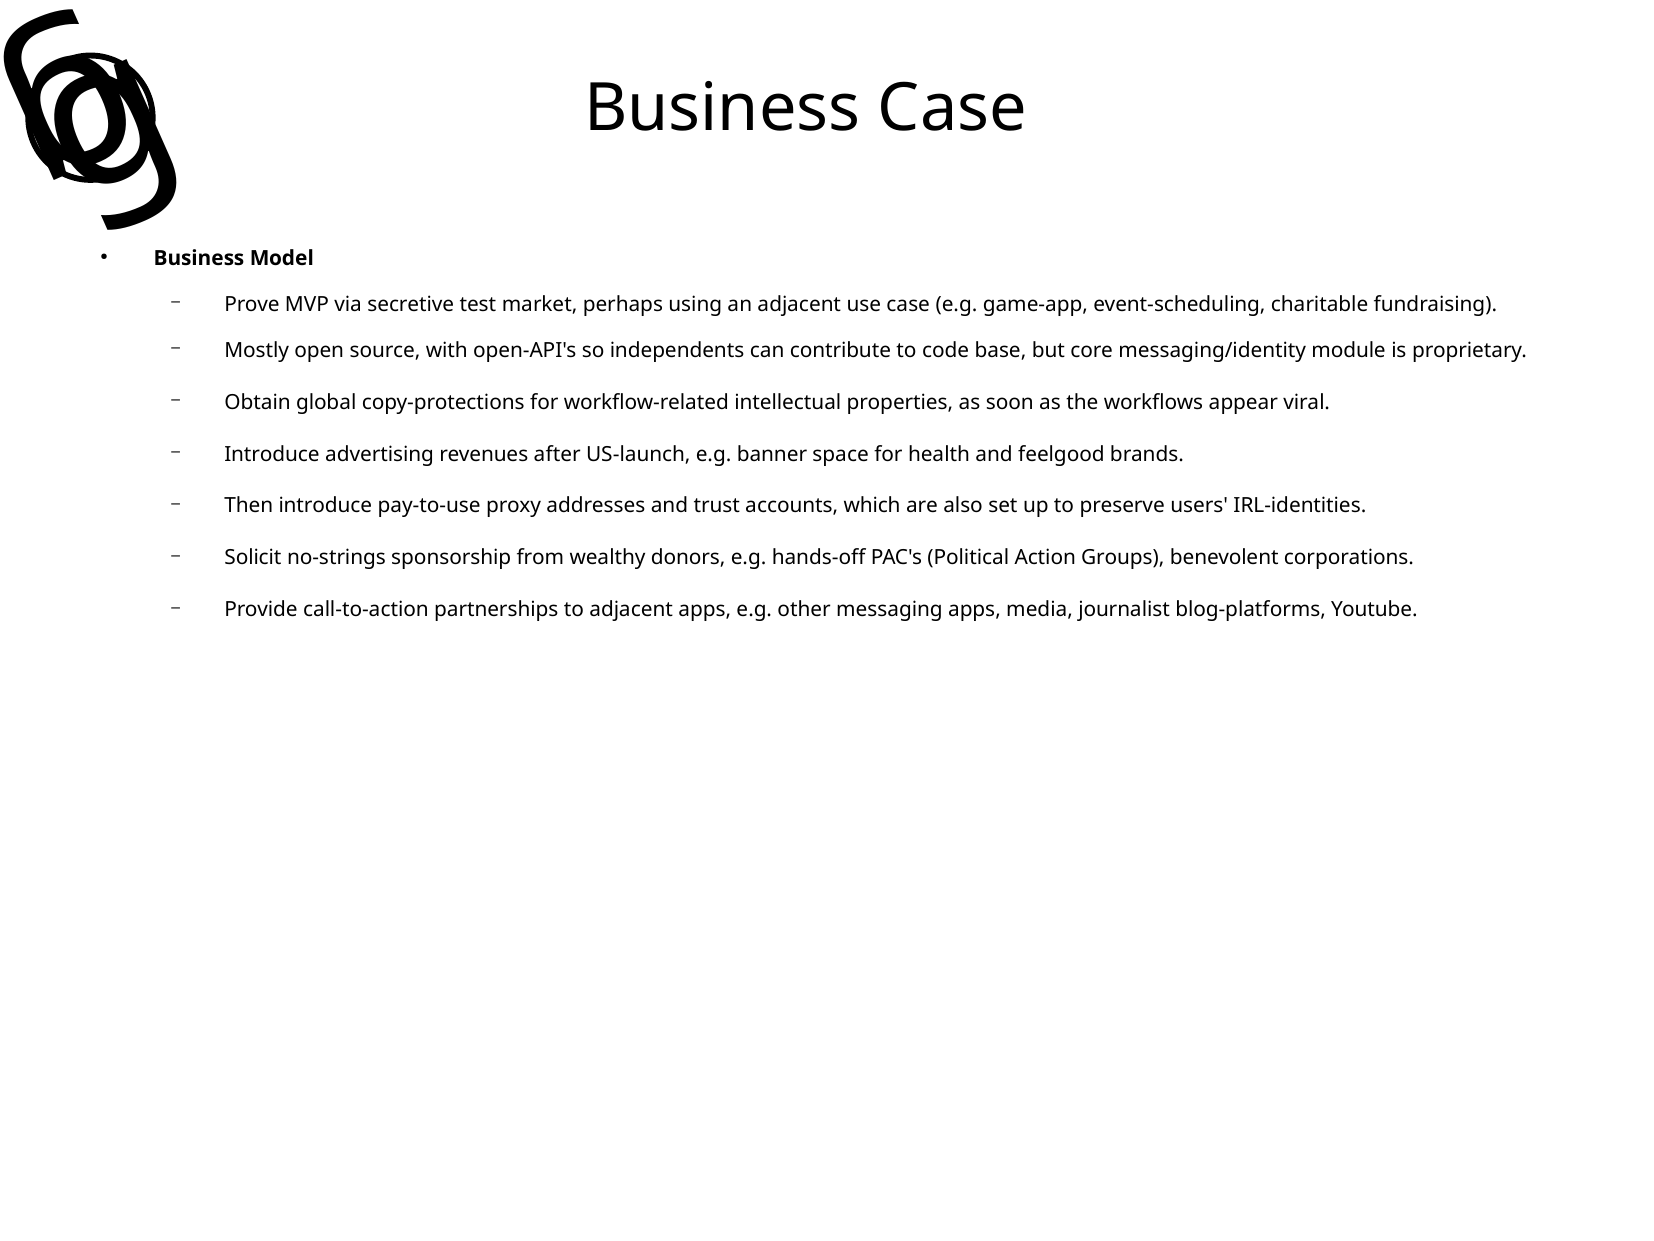

g
g
# Business Case
Business Model
Prove MVP via secretive test market, perhaps using an adjacent use case (e.g. game-app, event-scheduling, charitable fundraising).
Mostly open source, with open-API's so independents can contribute to code base, but core messaging/identity module is proprietary.
Obtain global copy-protections for workflow-related intellectual properties, as soon as the workflows appear viral.
Introduce advertising revenues after US-launch, e.g. banner space for health and feelgood brands.
Then introduce pay-to-use proxy addresses and trust accounts, which are also set up to preserve users' IRL-identities.
Solicit no-strings sponsorship from wealthy donors, e.g. hands-off PAC's (Political Action Groups), benevolent corporations.
Provide call-to-action partnerships to adjacent apps, e.g. other messaging apps, media, journalist blog-platforms, Youtube.